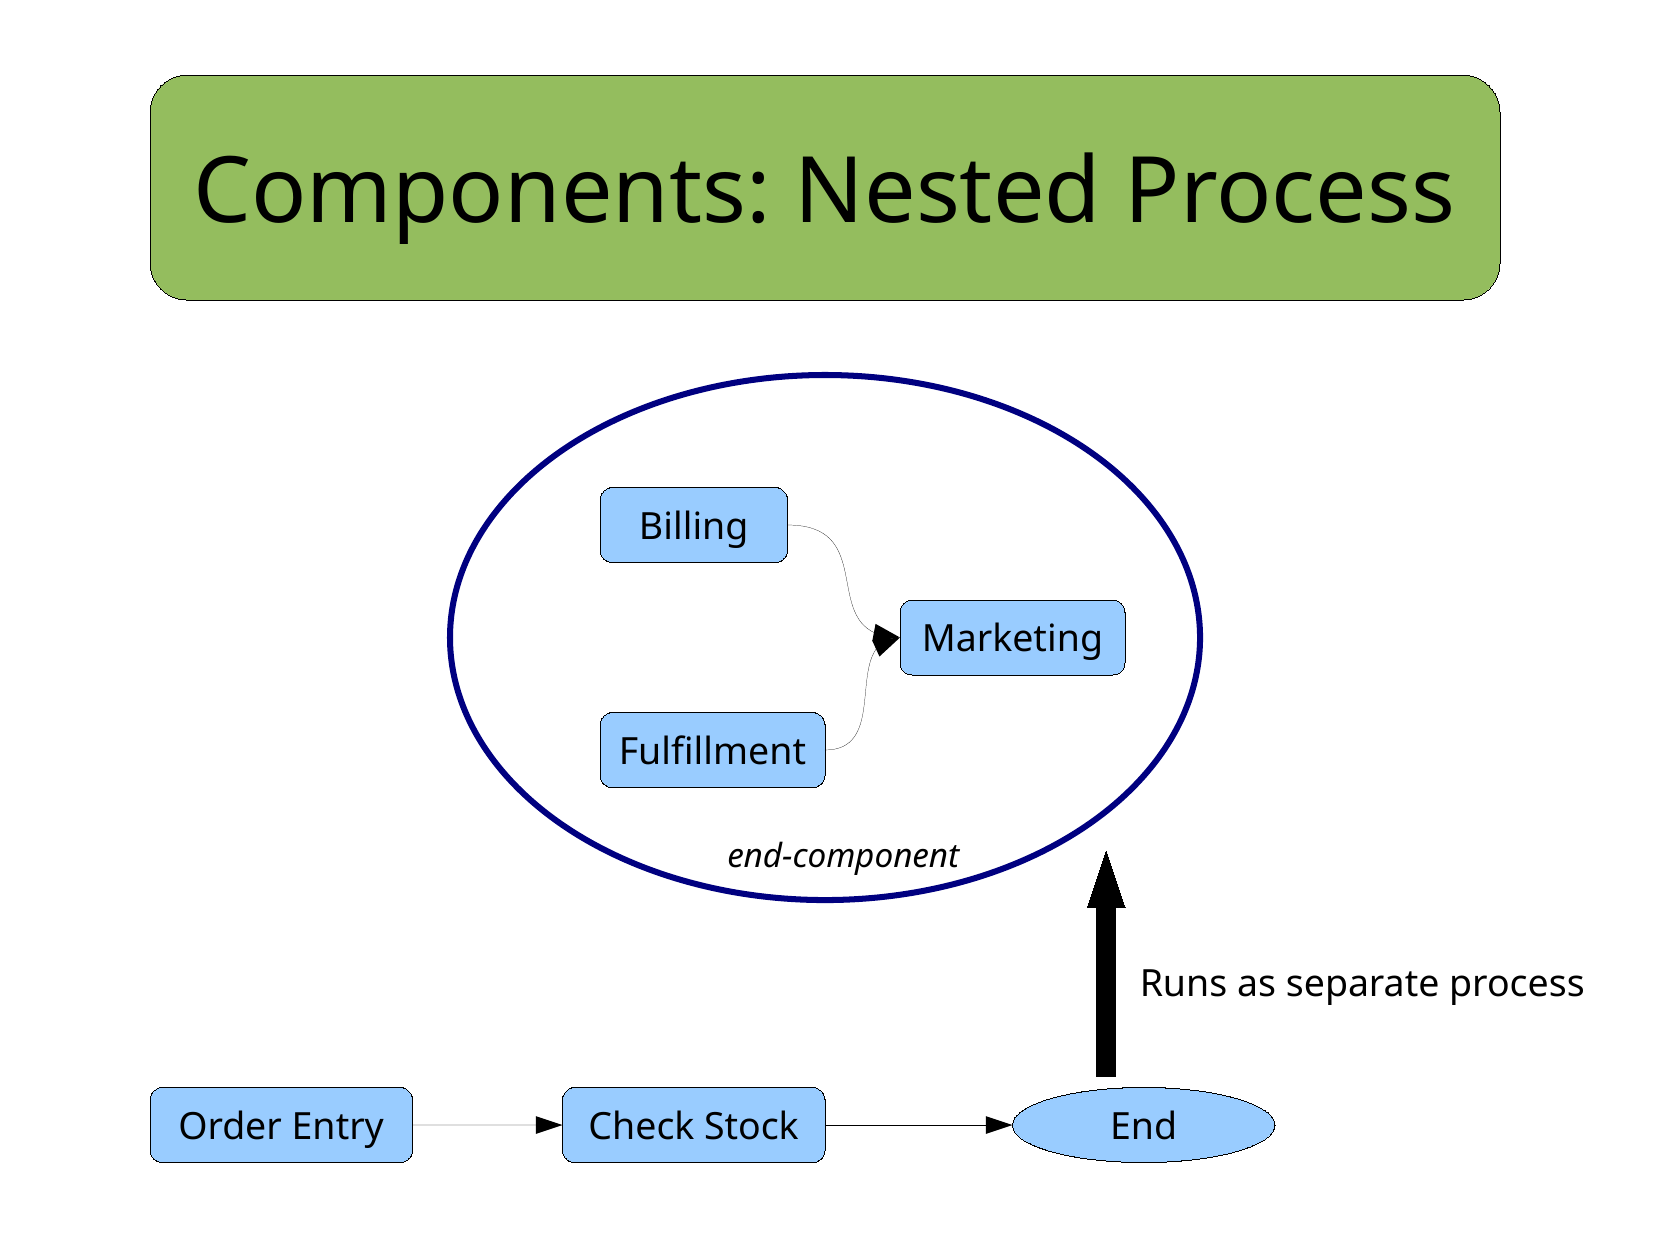

Components: Nested Process
Billing
Marketing
Fulfillment
end-component
Runs as separate process
Order Entry
Check Stock
End